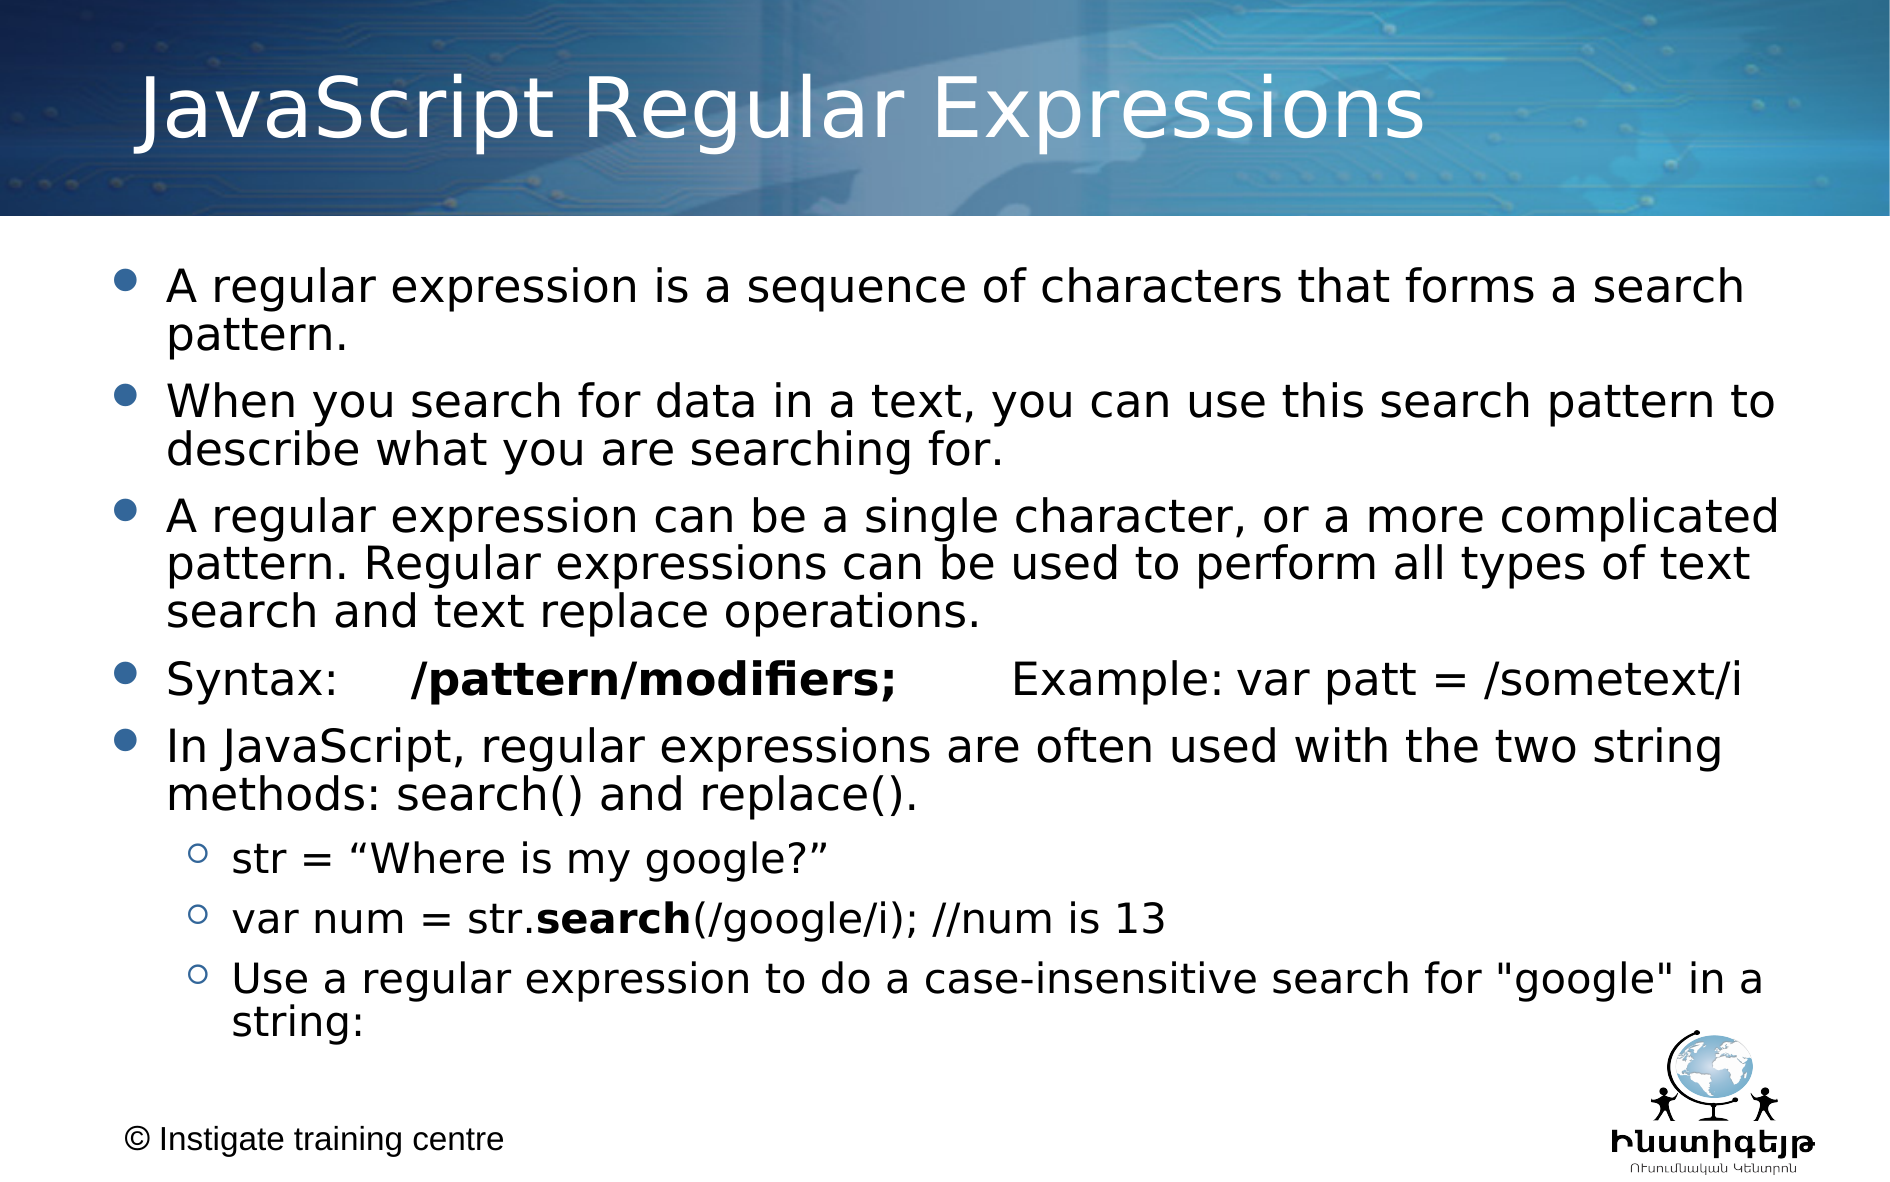

JavaScript Regular Expressions
# A regular expression is a sequence of characters that forms a search pattern.
When you search for data in a text, you can use this search pattern to describe what you are searching for.
A regular expression can be a single character, or a more complicated pattern. Regular expressions can be used to perform all types of text search and text replace operations.
Syntax:	/pattern/modifiers;		Example:	var patt = /sometext/i
In JavaScript, regular expressions are often used with the two string methods: search() and replace().
str = “Where is my google?”
var num = str.search(/google/i); //num is 13
Use a regular expression to do a case-insensitive search for "google" in a string: